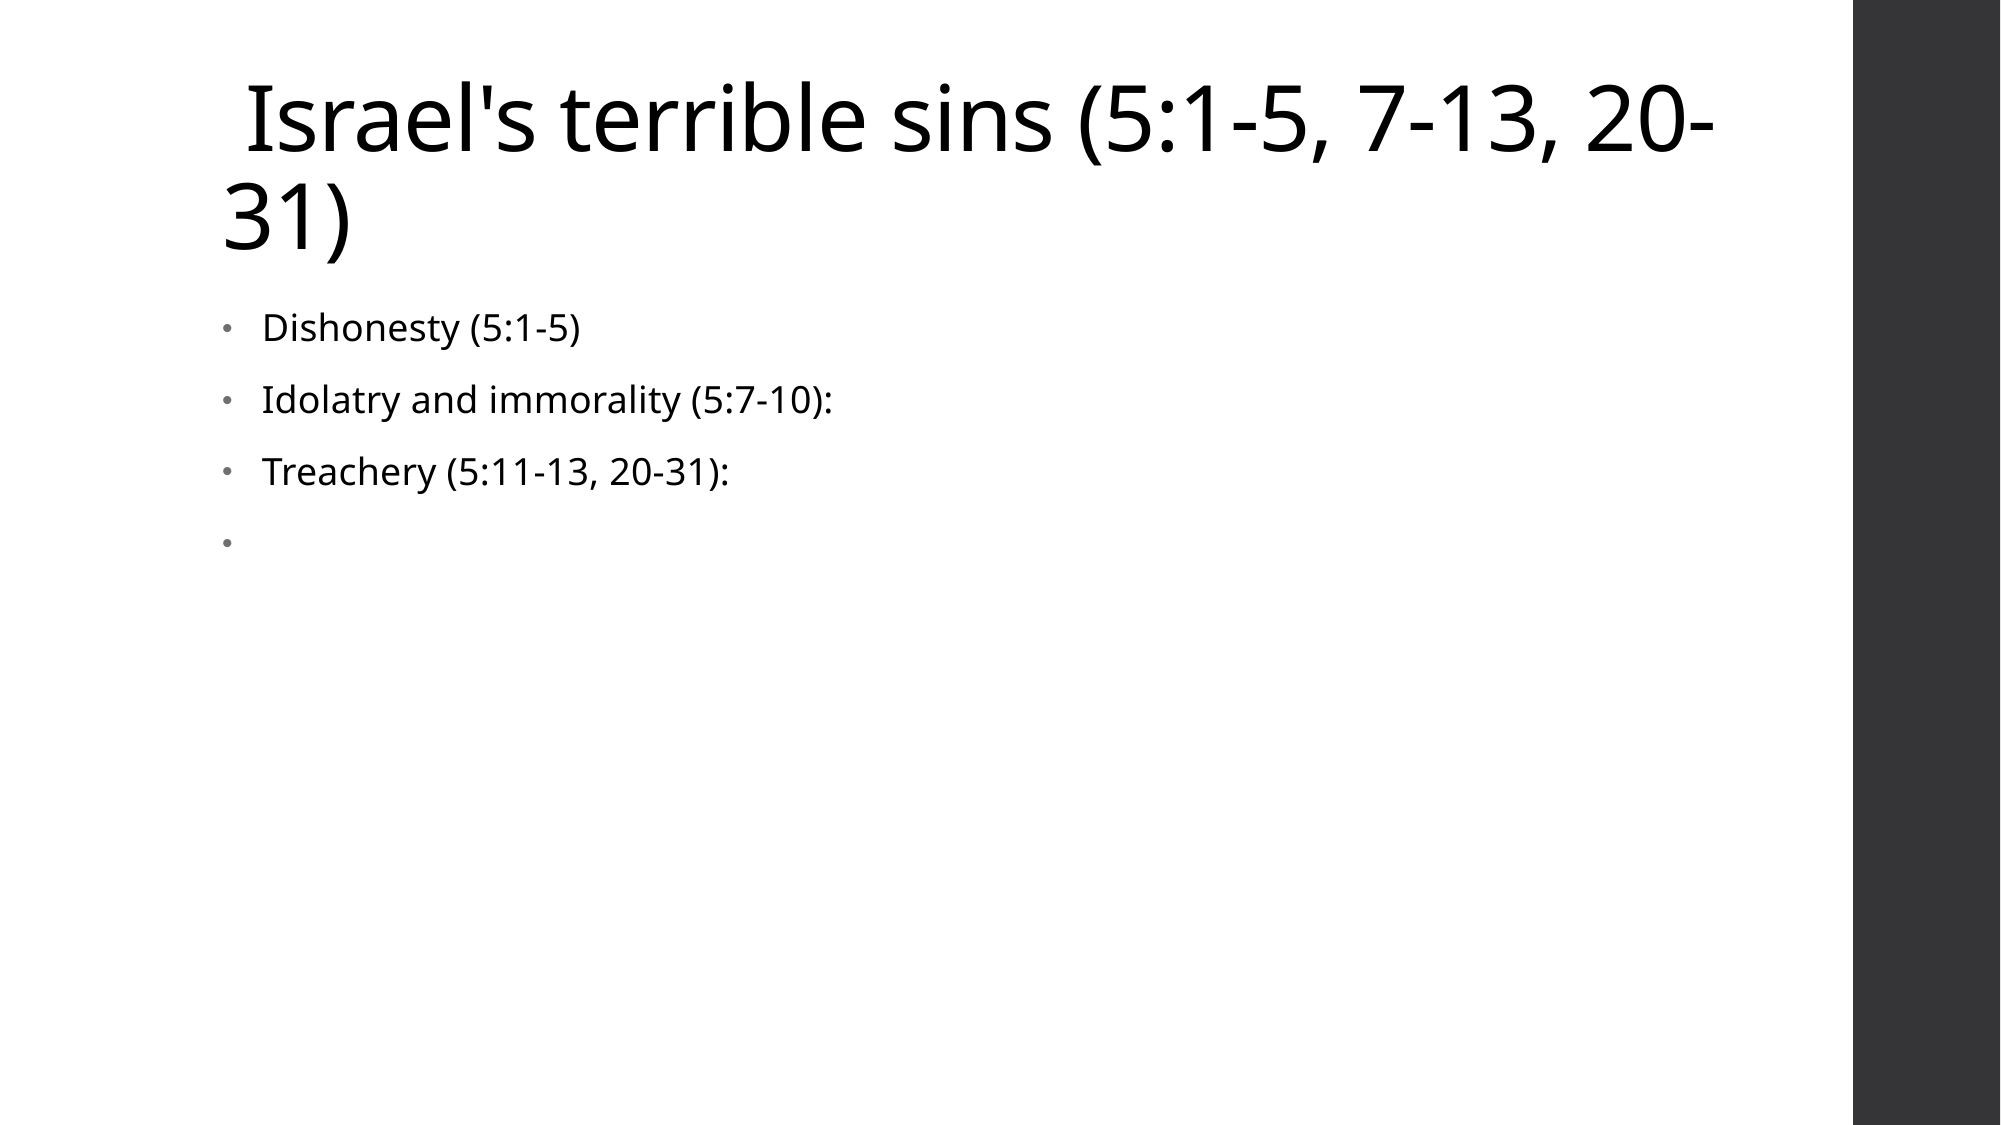

# Israel's terrible sins (5:1-5, 7-13, 20-31)
 Dishonesty (5:1-5)
 Idolatry and immorality (5:7-10):
 Treachery (5:11-13, 20-31):